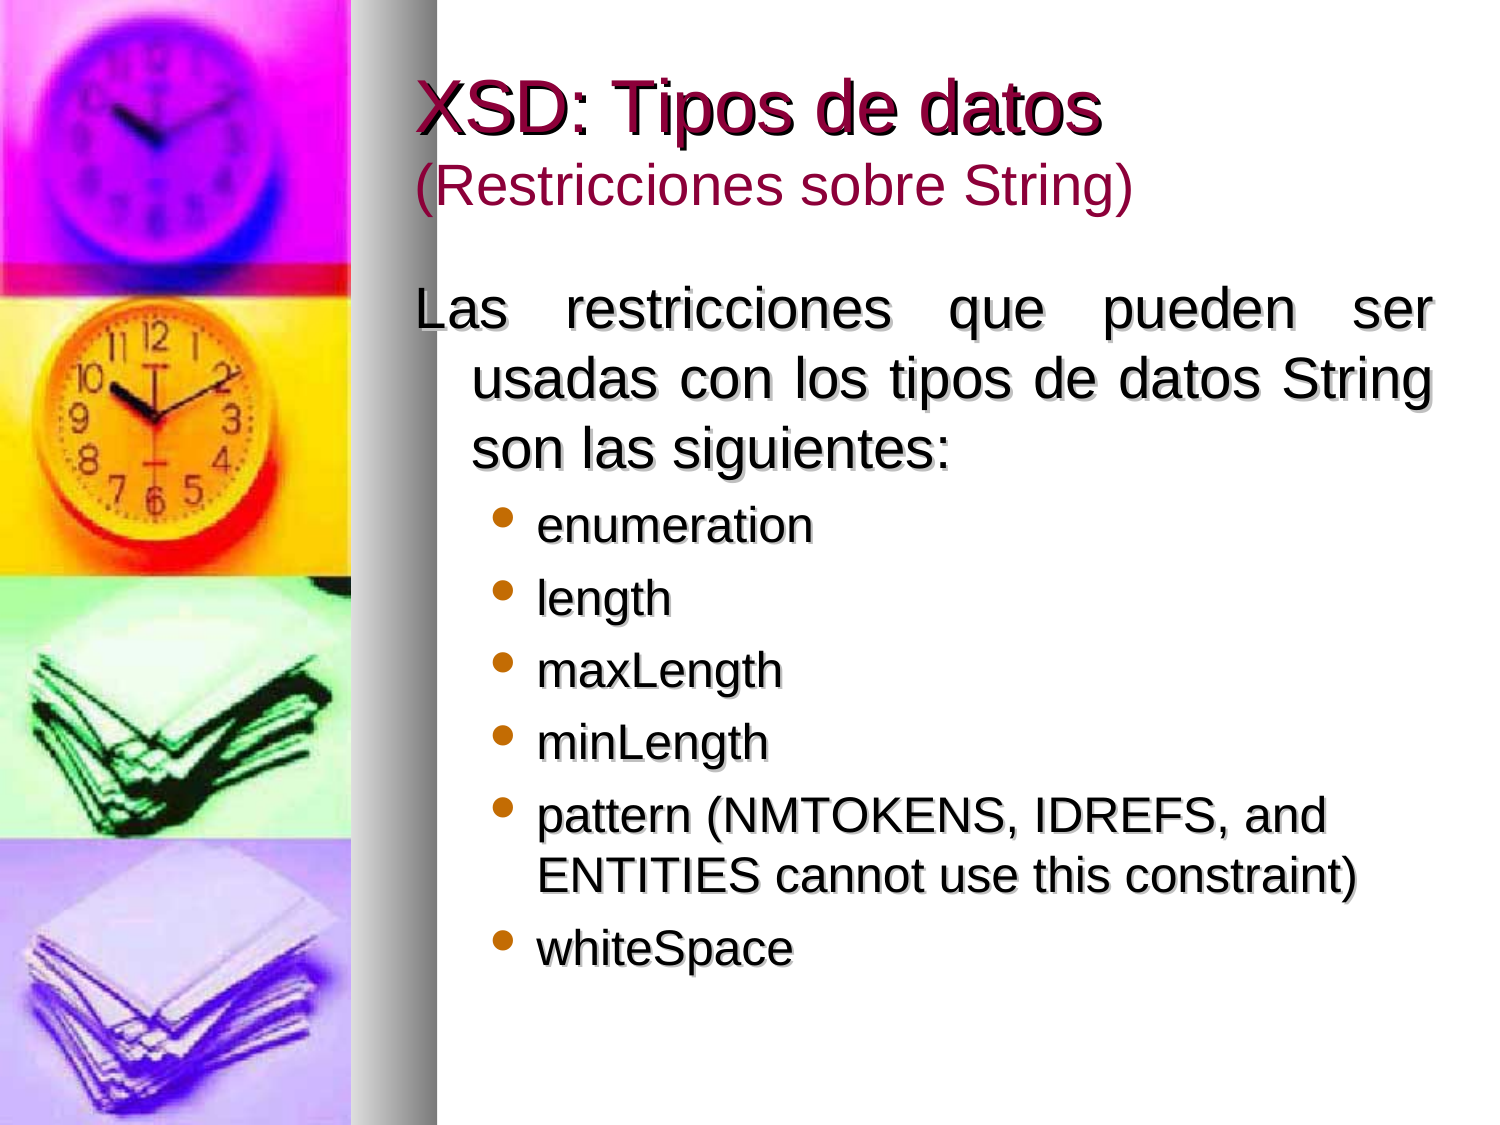

# XSD: Tipos de datos (Restricciones sobre String)
Las restricciones que pueden ser usadas con los tipos de datos String son las siguientes:
enumeration
length
maxLength
minLength
pattern (NMTOKENS, IDREFS, and ENTITIES cannot use this constraint)
whiteSpace